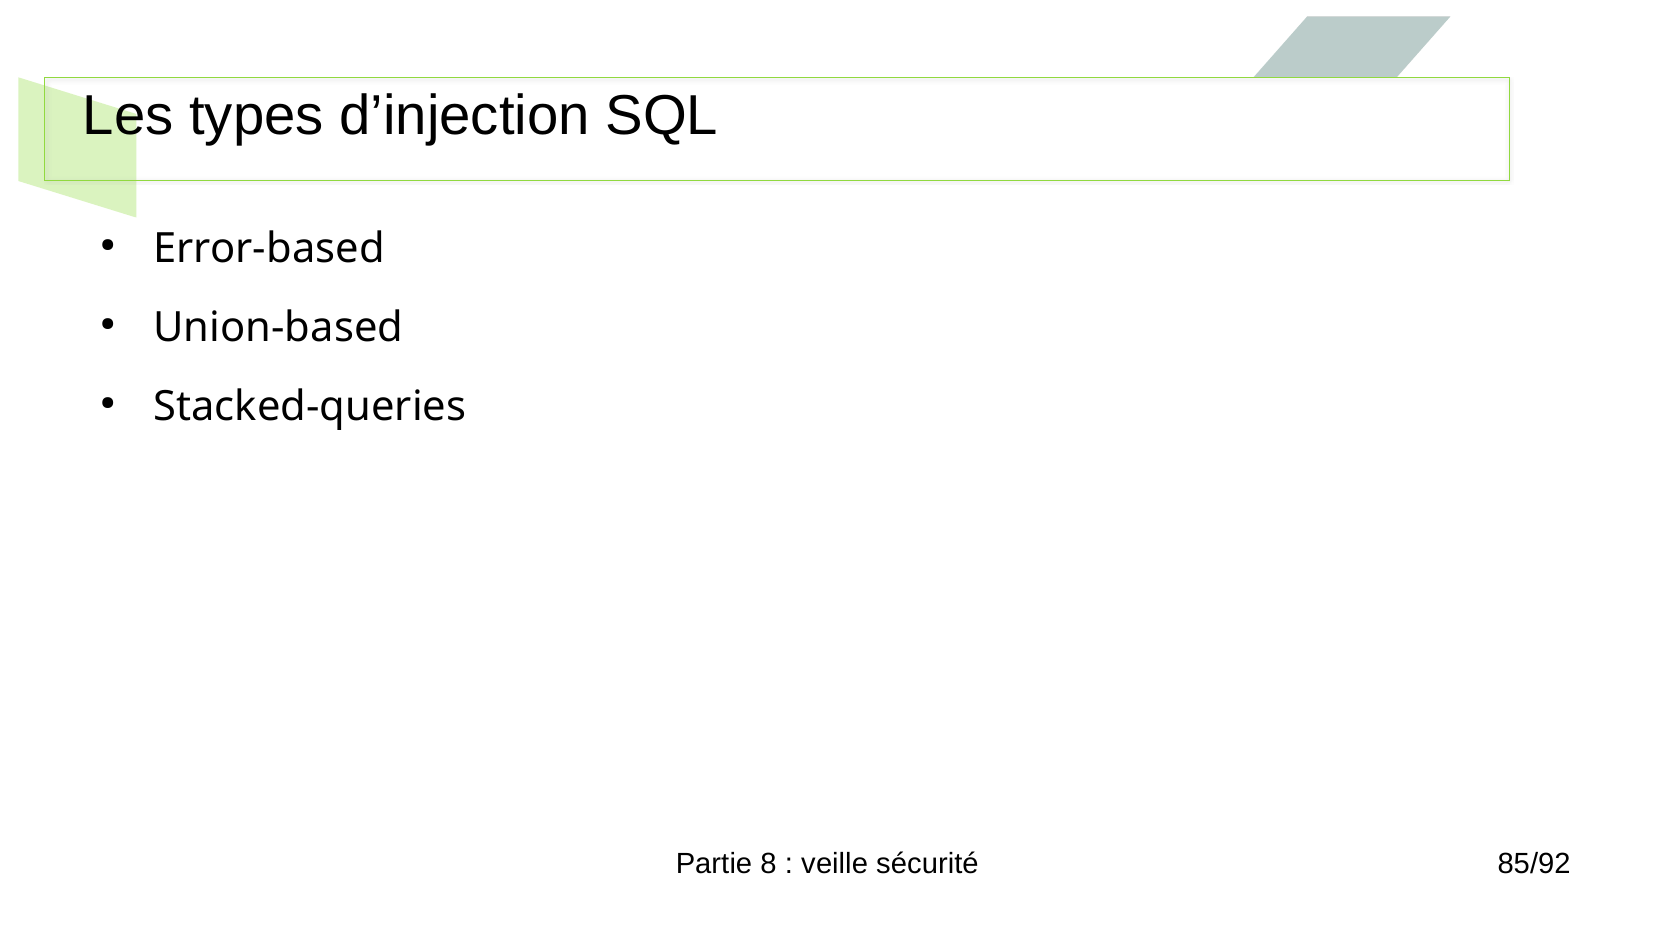

# Les types d’injection SQL
Error-based
Union-based
Stacked-queries
Partie 8 : veille sécurité
85